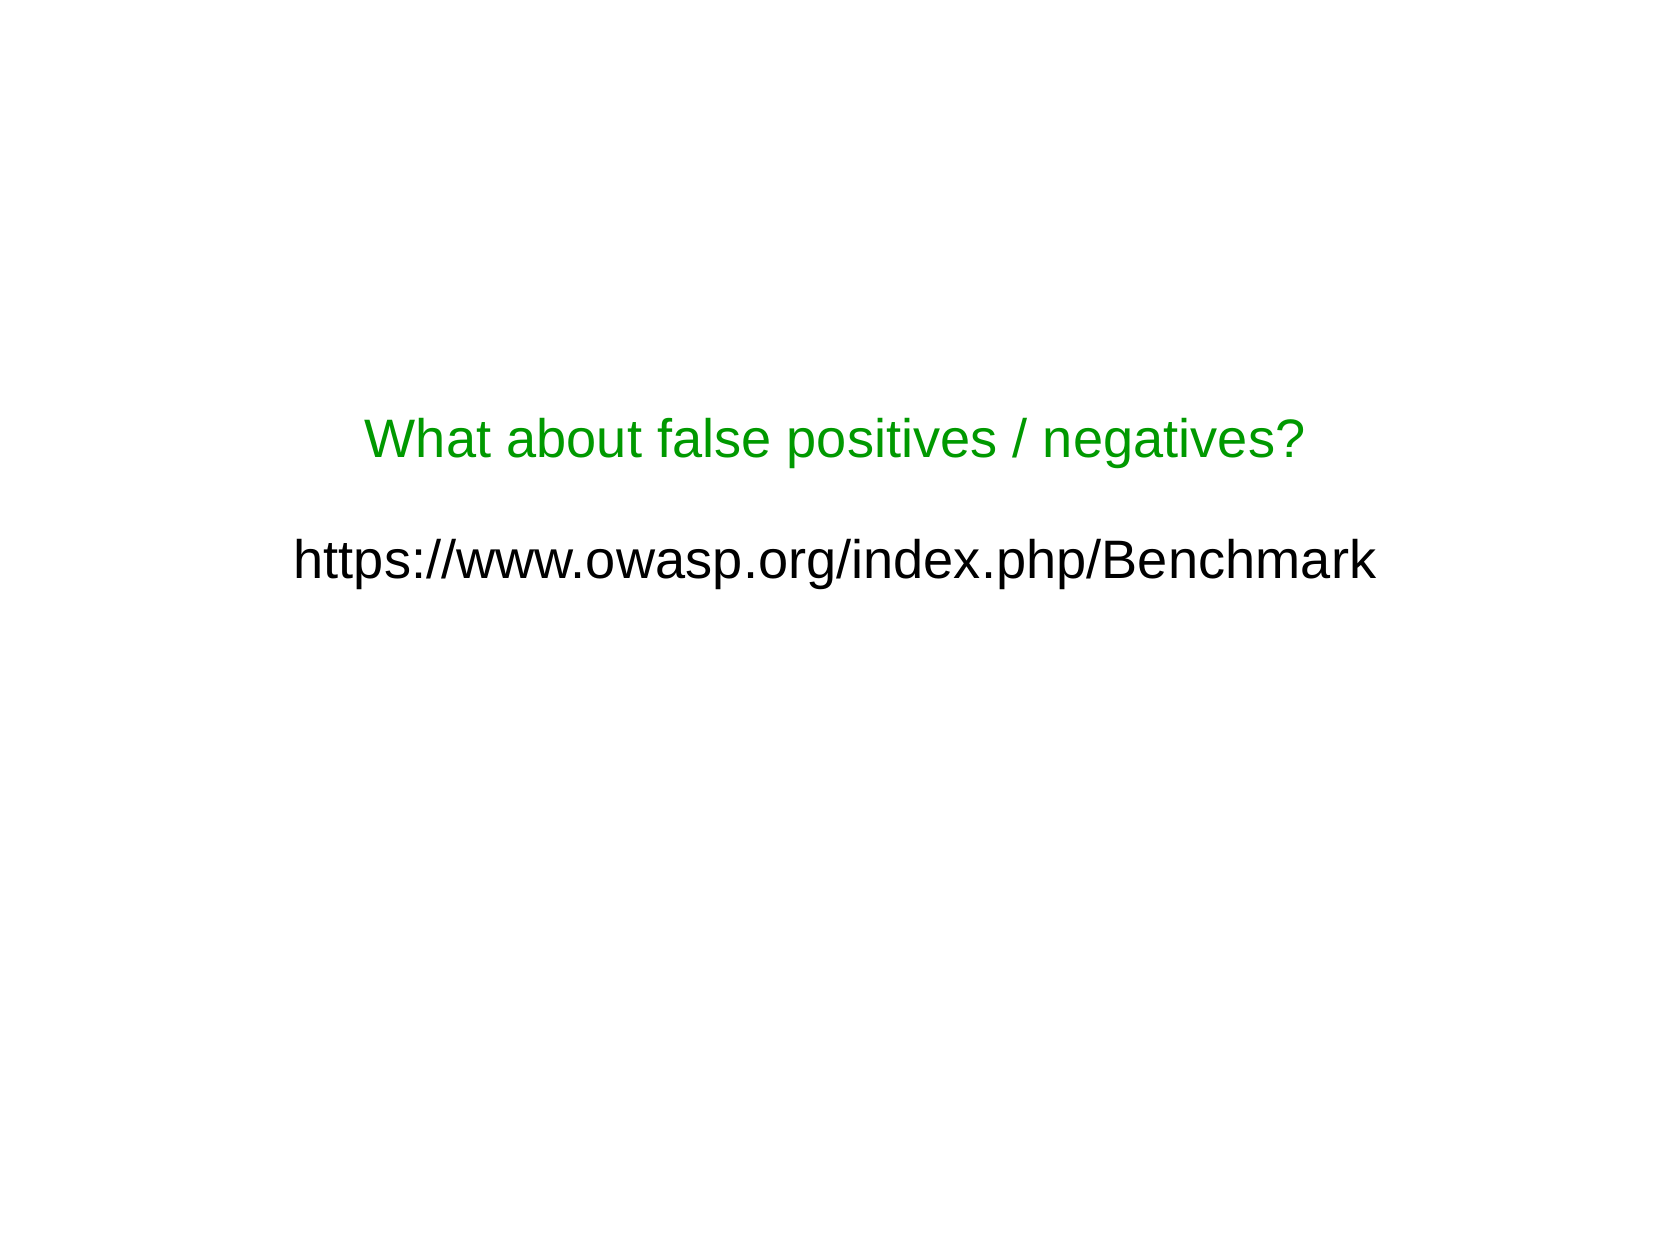

What about false positives / negatives?
https://www.owasp.org/index.php/Benchmark
“ZAP can't do a scan against the full Benchmark yet,
but the next weekly build is supposed to be able to.
(Stay tuned!)”